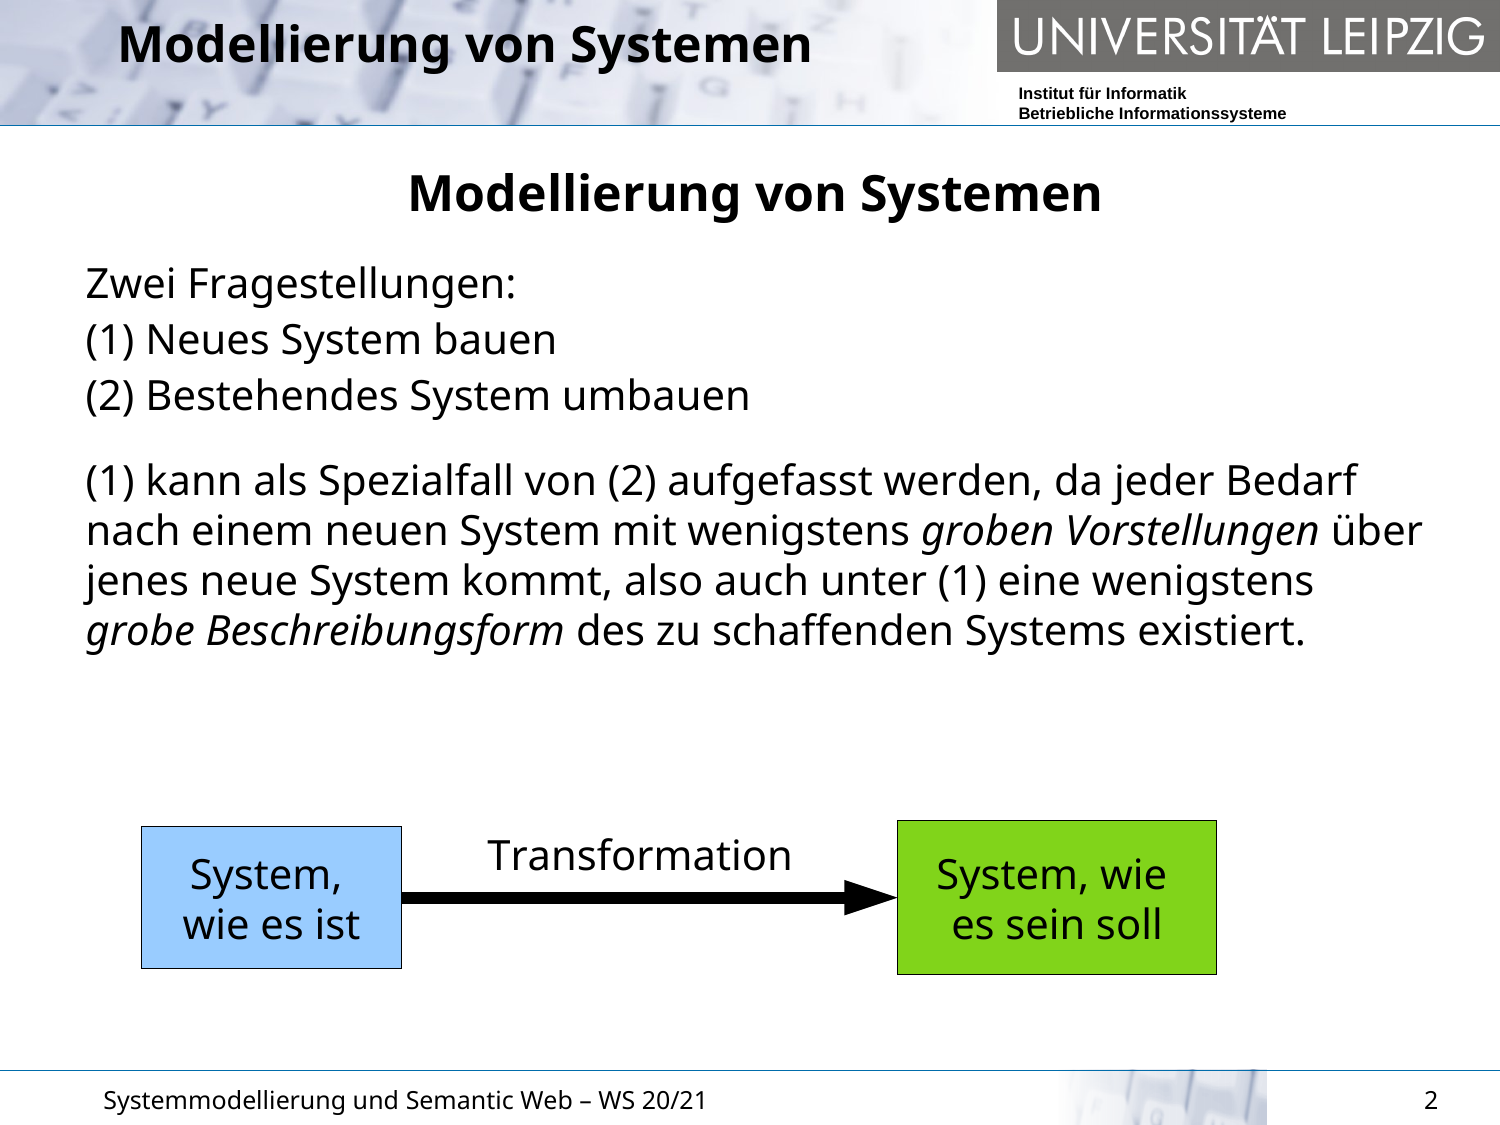

Modellierung von Systemen
Modellierung von Systemen
Zwei Fragestellungen:
 Neues System bauen
 Bestehendes System umbauen
(1) kann als Spezialfall von (2) aufgefasst werden, da jeder Bedarf nach einem neuen System mit wenigstens groben Vorstellungen über jenes neue System kommt, also auch unter (1) eine wenigstens grobe Beschreibungsform des zu schaffenden Systems existiert.
Transformation
System, wie
es sein soll
System,
wie es ist
Systemmodellierung und Semantic Web – WS 20/21
2